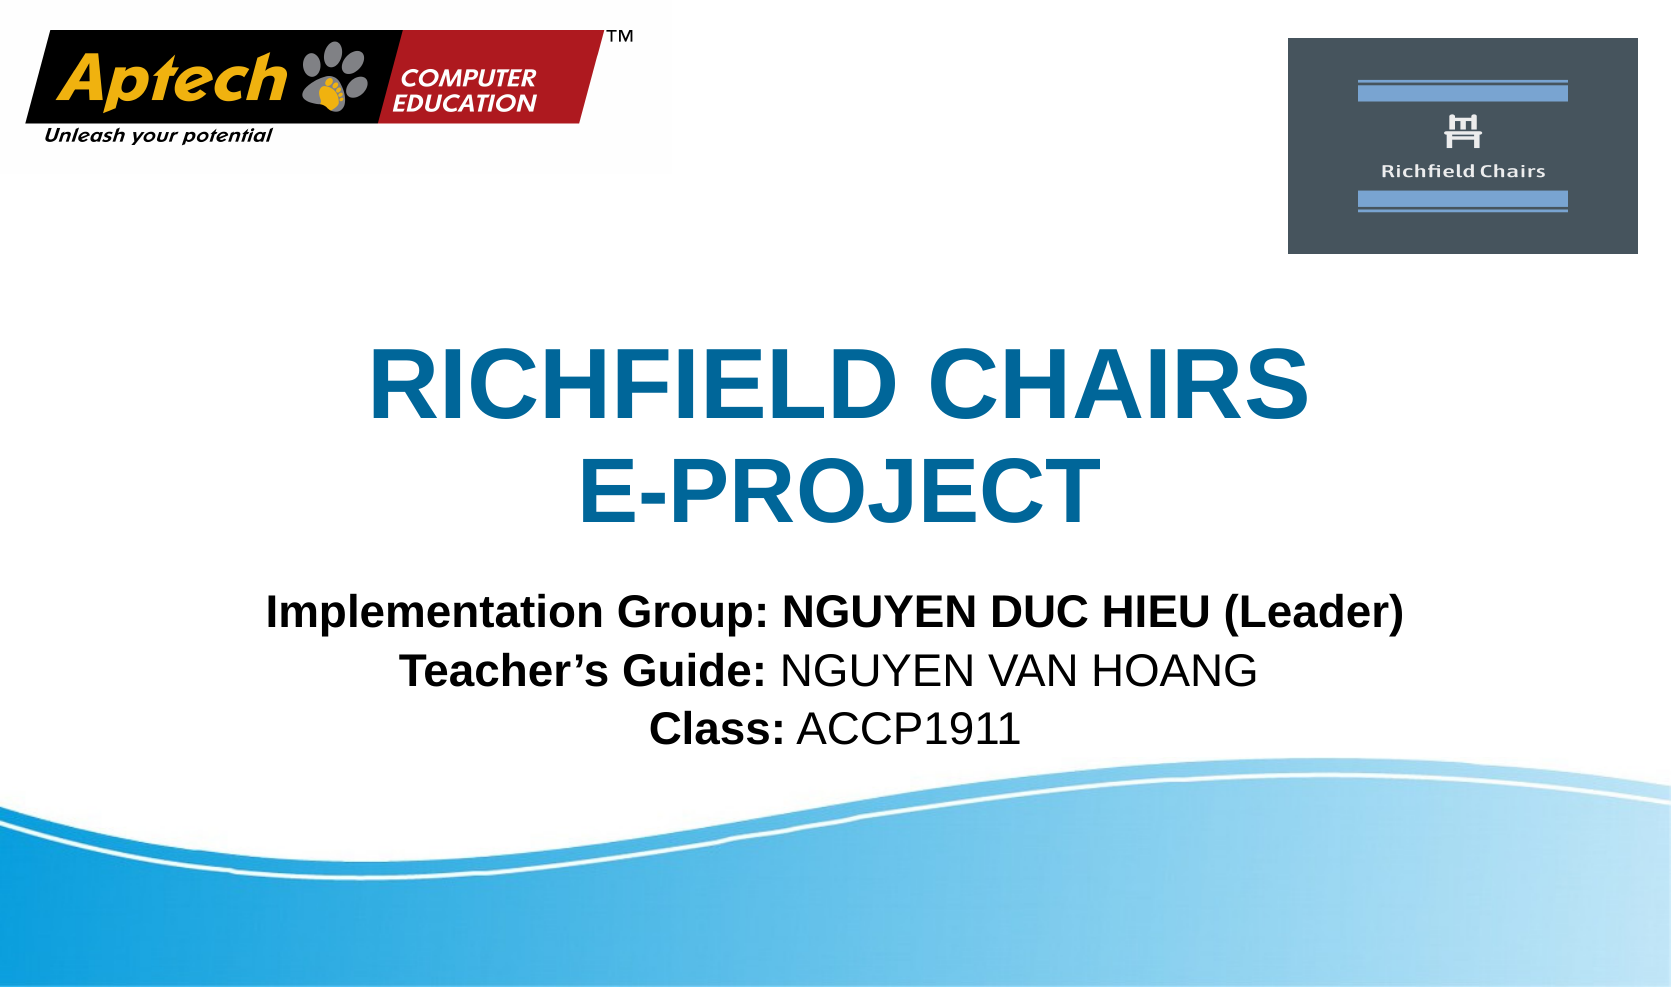

# RICHFIELD CHAIRS E-PROJECT
Implementation Group: NGUYEN DUC HIEU (Leader)
Teacher’s Guide: NGUYEN VAN HOANG
Class: ACCP1911